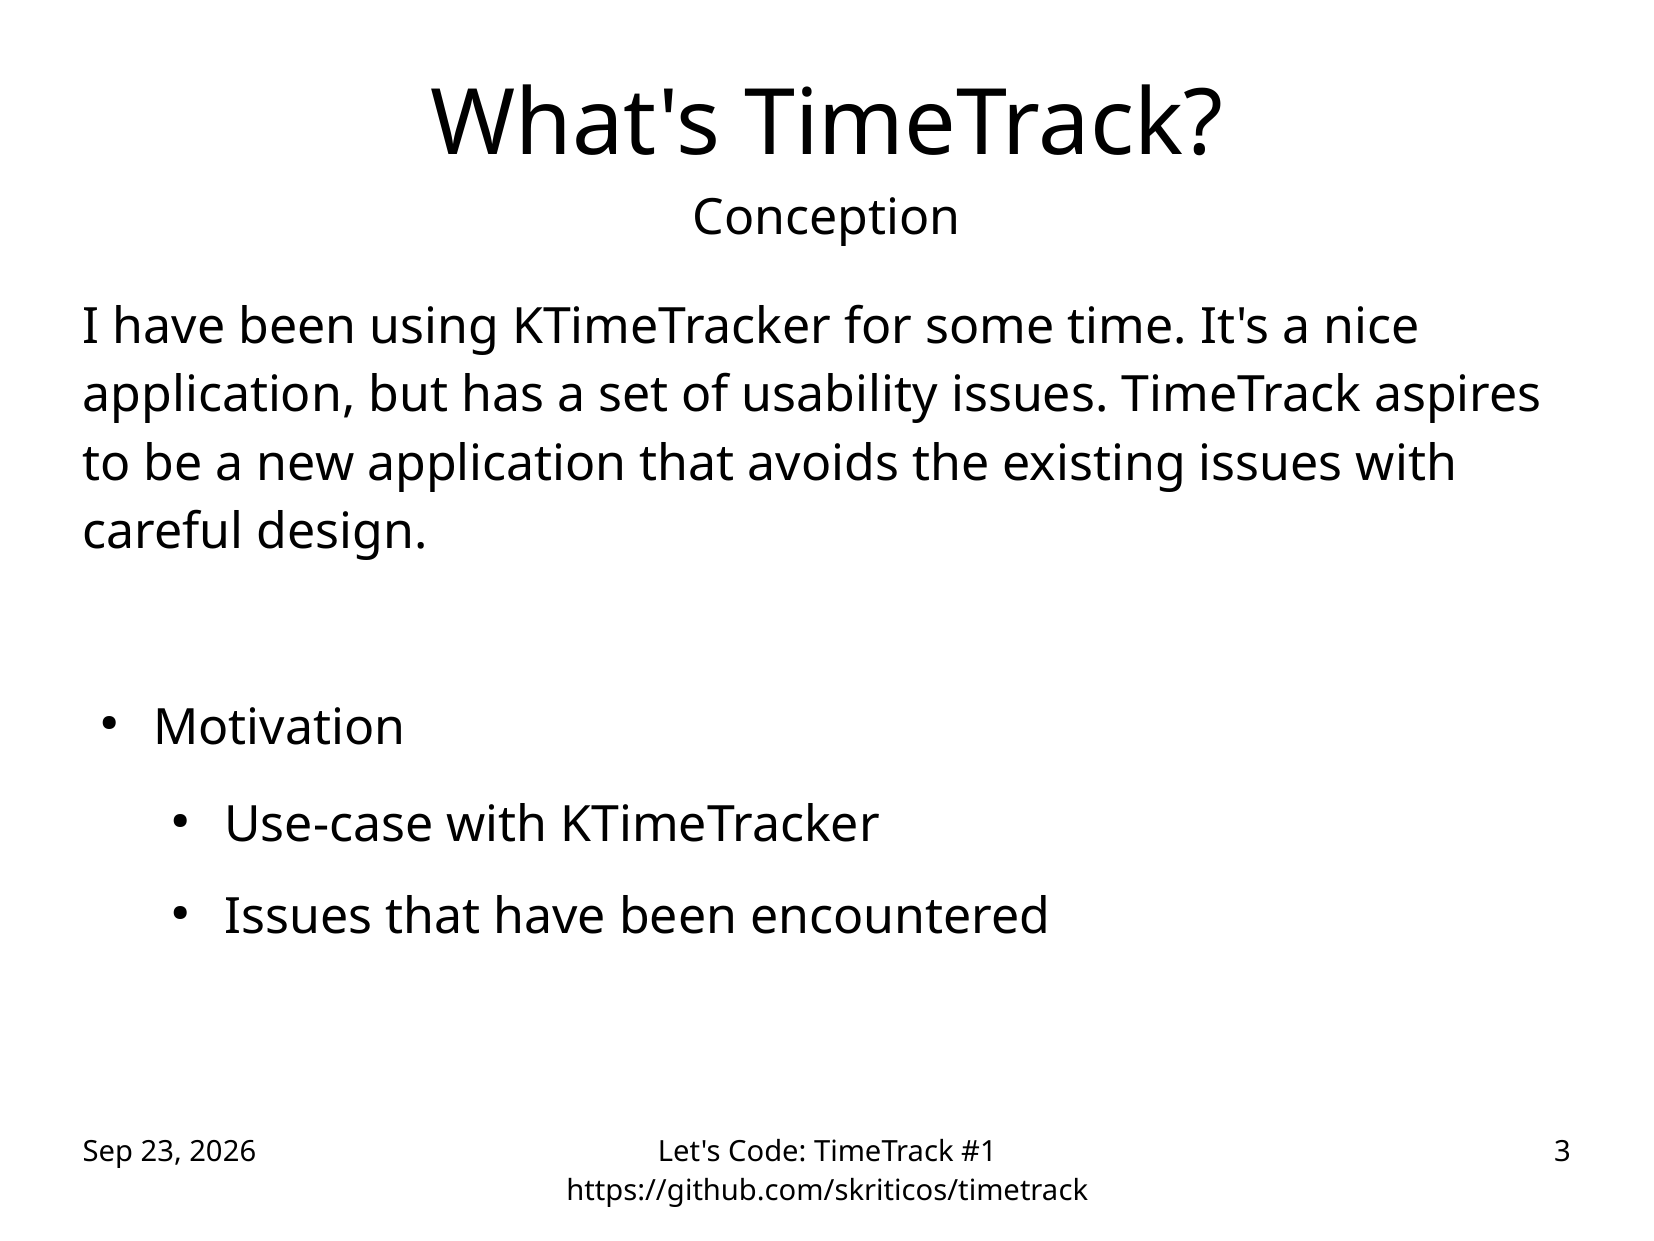

# What's TimeTrack? Conception
I have been using KTimeTracker for some time. It's a nice application, but has a set of usability issues. TimeTrack aspires to be a new application that avoids the existing issues with careful design.
Motivation
Use-case with KTimeTracker
Issues that have been encountered
Let's Code: TimeTrack #1\n https://github.com/skriticos/timetrack
3